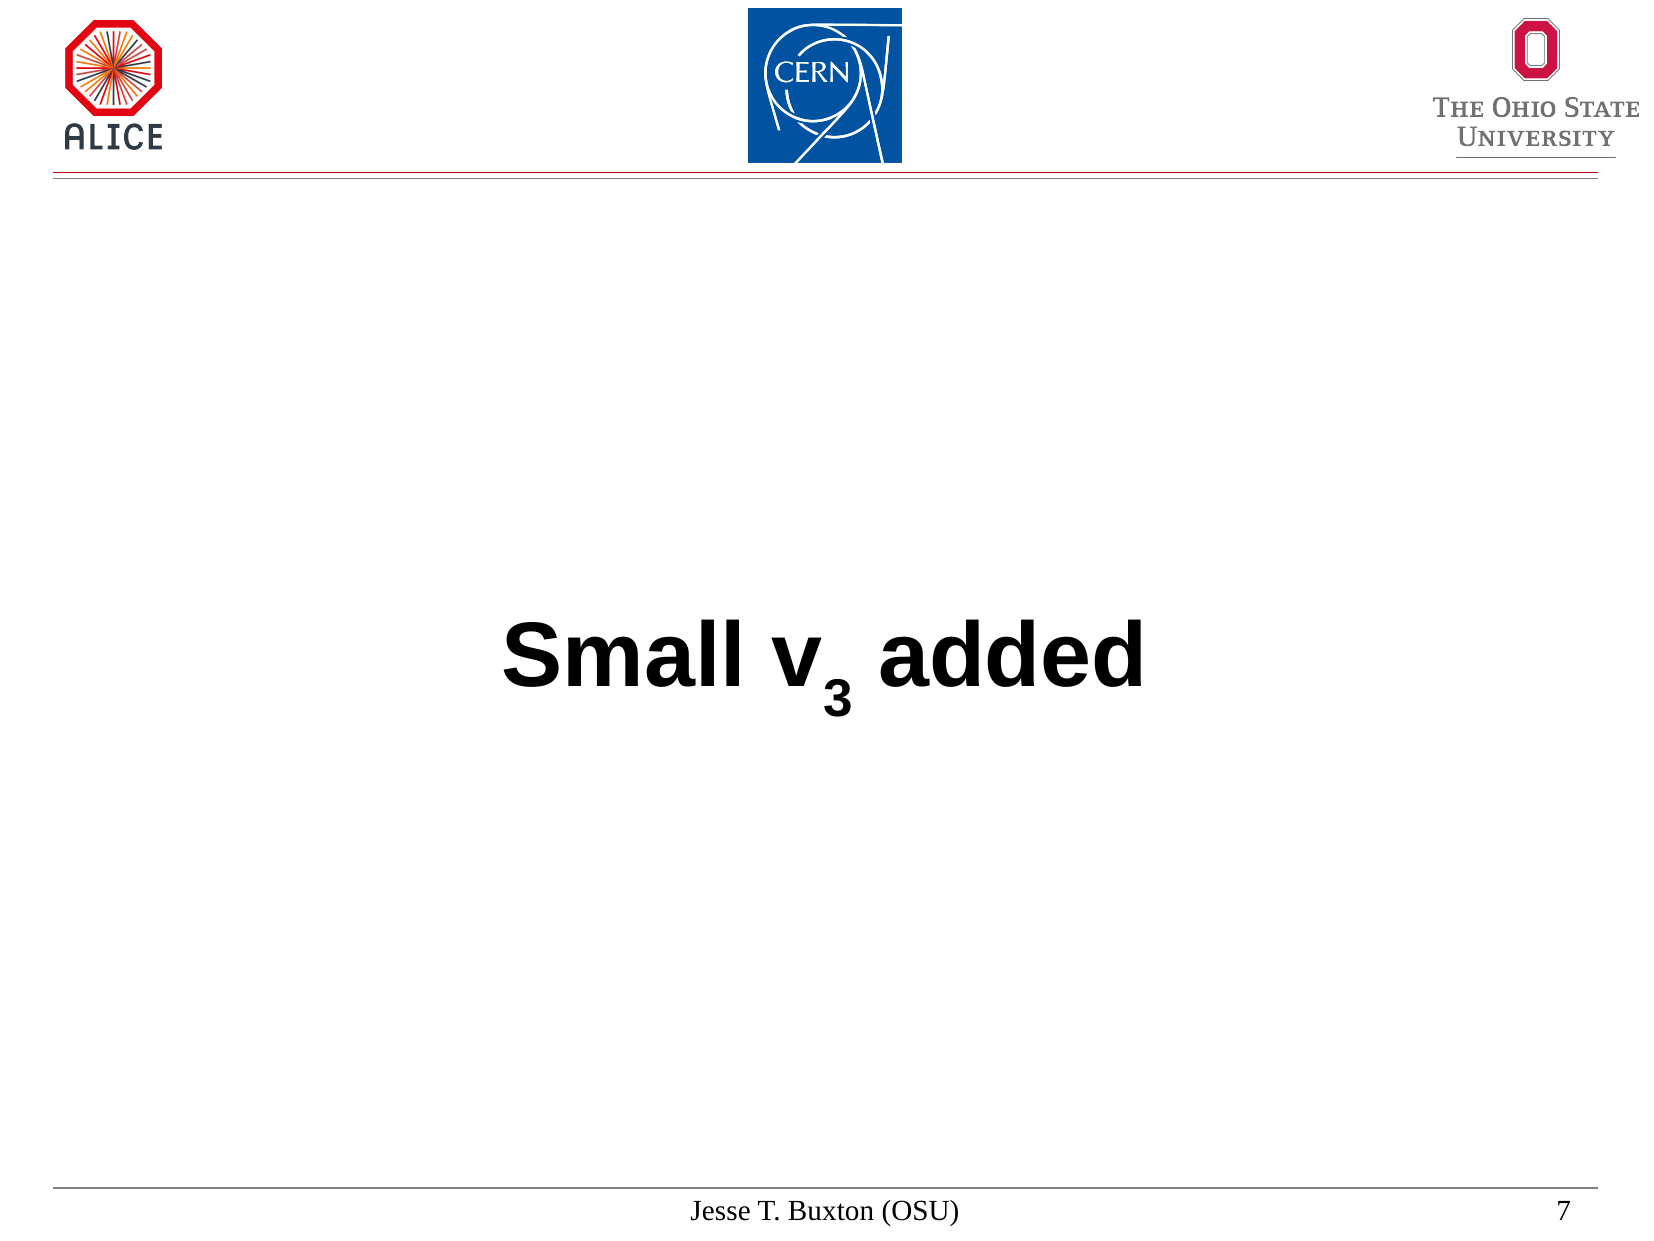

# Small v3 added
Jesse T. Buxton (OSU)
7